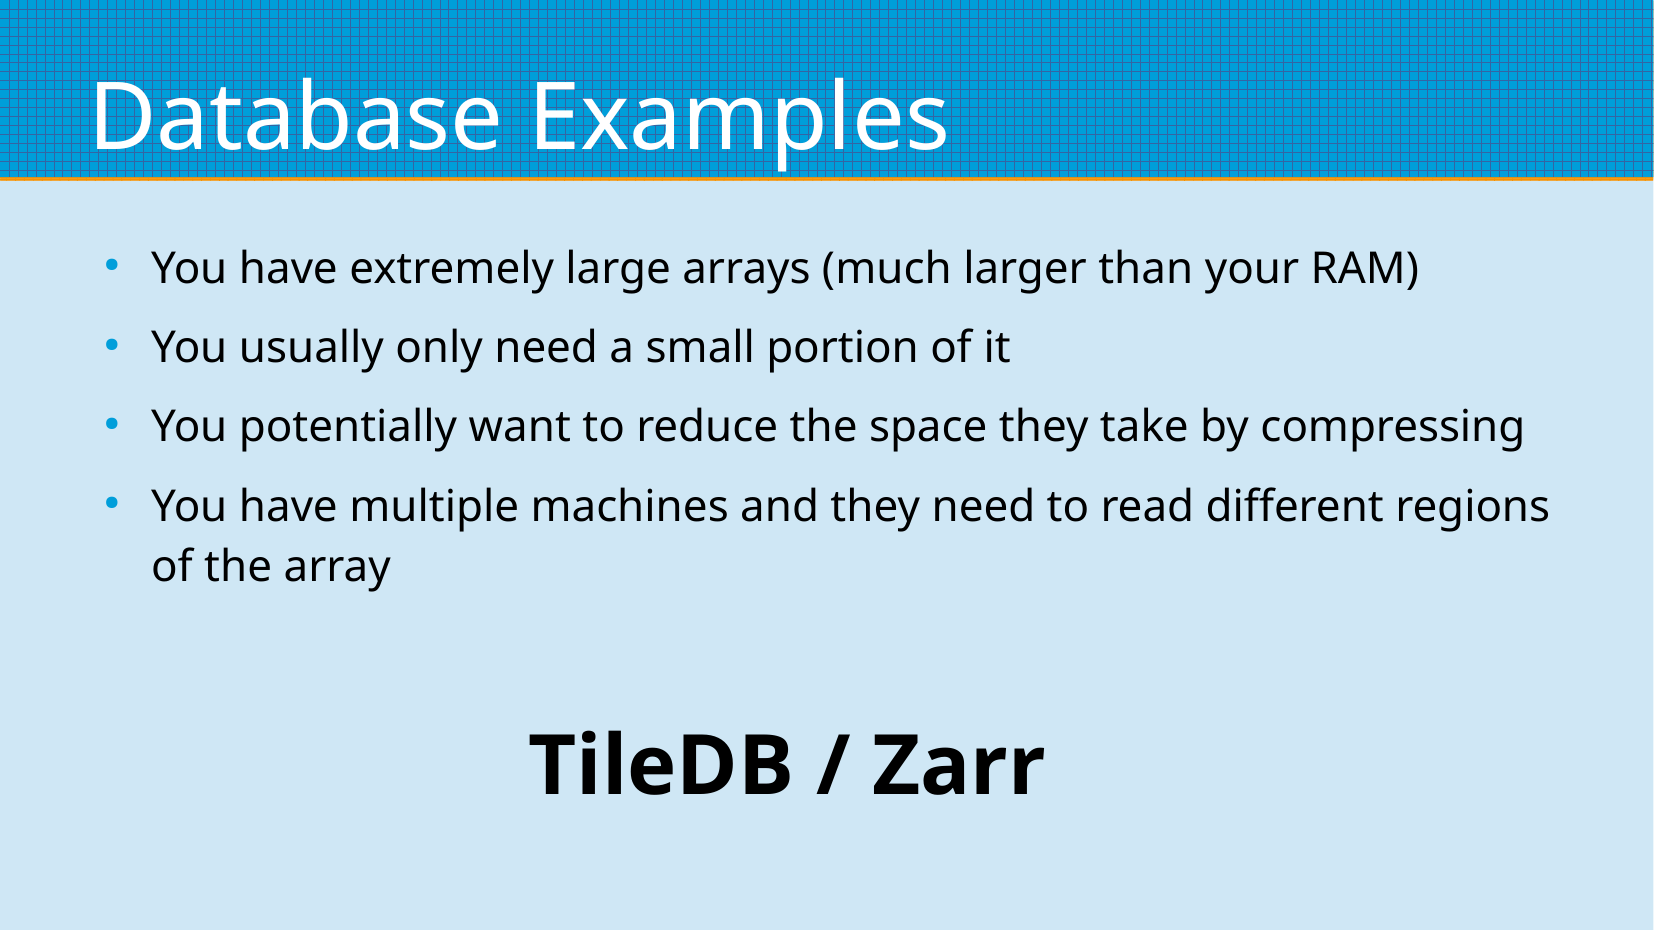

# Database Examples
You have extremely large arrays (much larger than your RAM)
You usually only need a small portion of it
You potentially want to reduce the space they take by compressing
You have multiple machines and they need to read different regions of the array
TileDB / Zarr